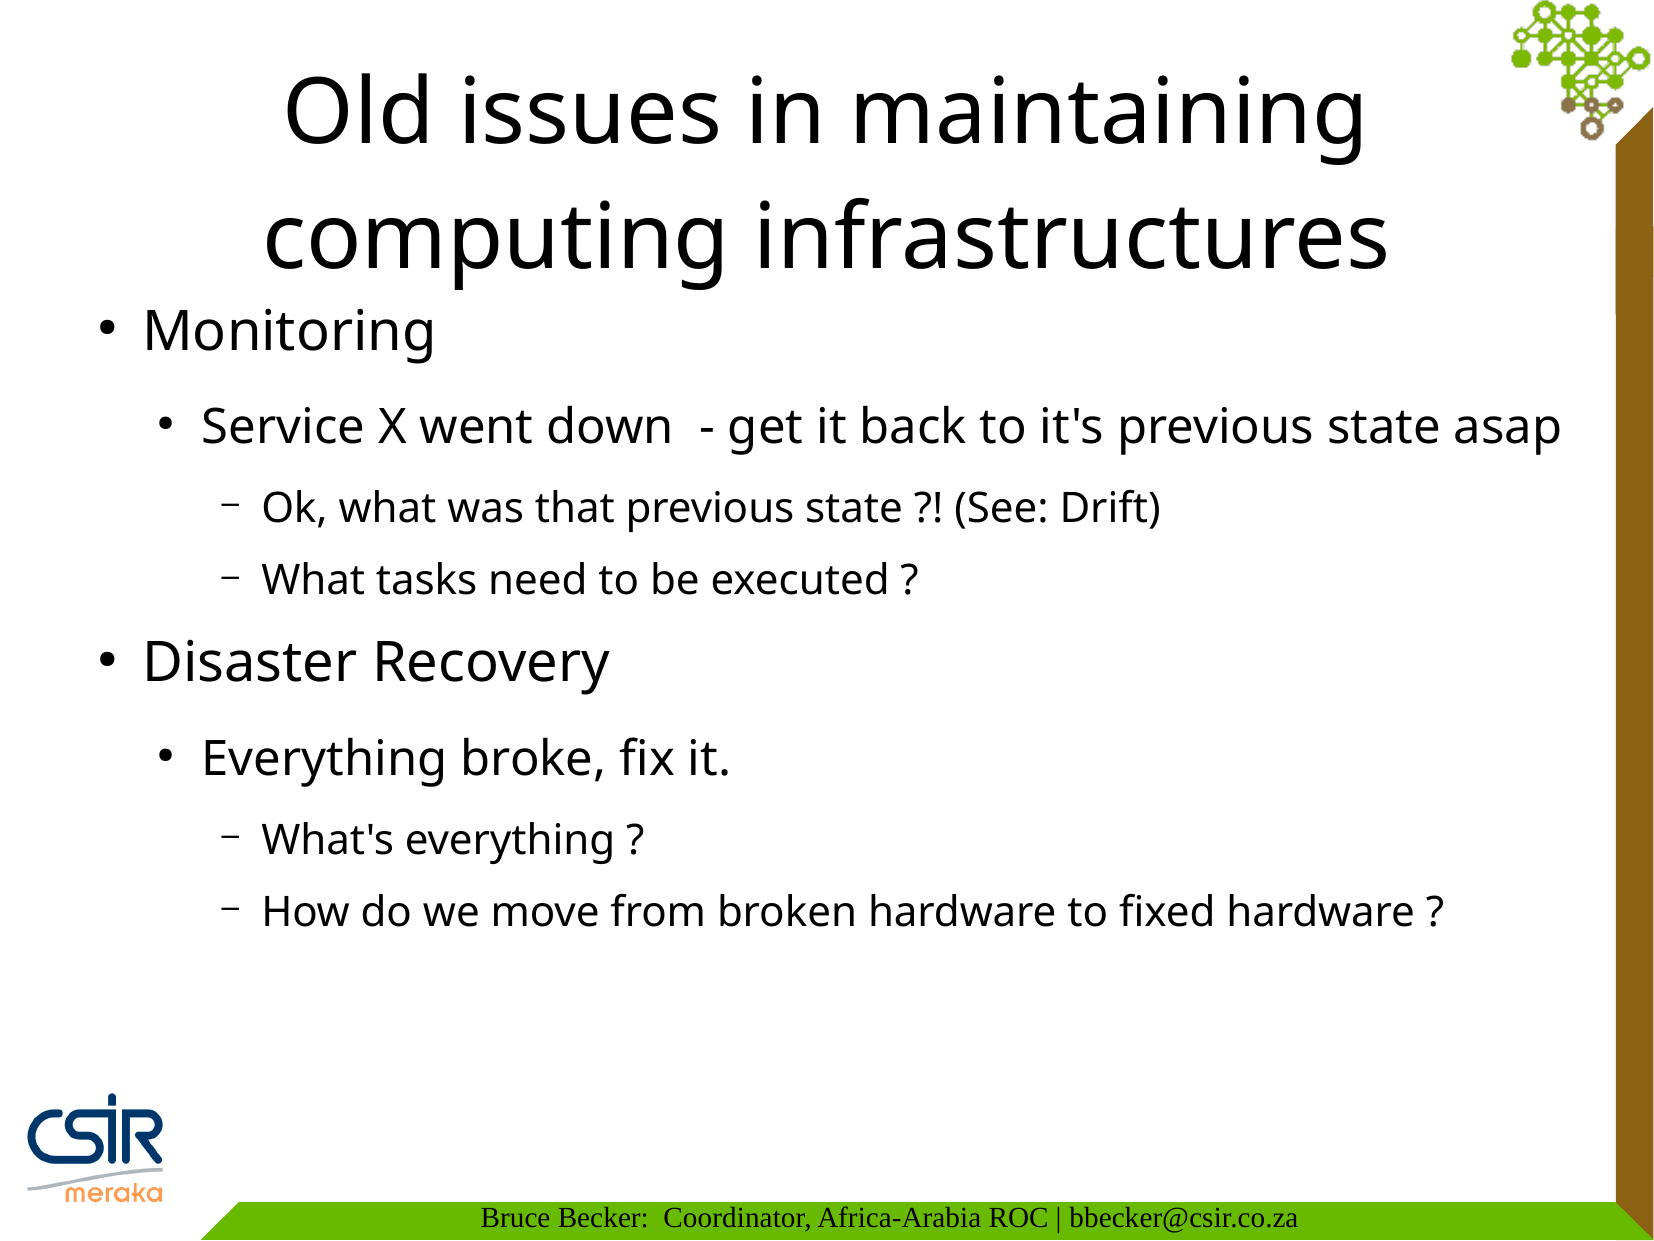

# Old issues in maintaining computing infrastructures
Monitoring
Service X went down - get it back to it's previous state asap
Ok, what was that previous state ?! (See: Drift)
What tasks need to be executed ?
Disaster Recovery
Everything broke, fix it.
What's everything ?
How do we move from broken hardware to fixed hardware ?
4